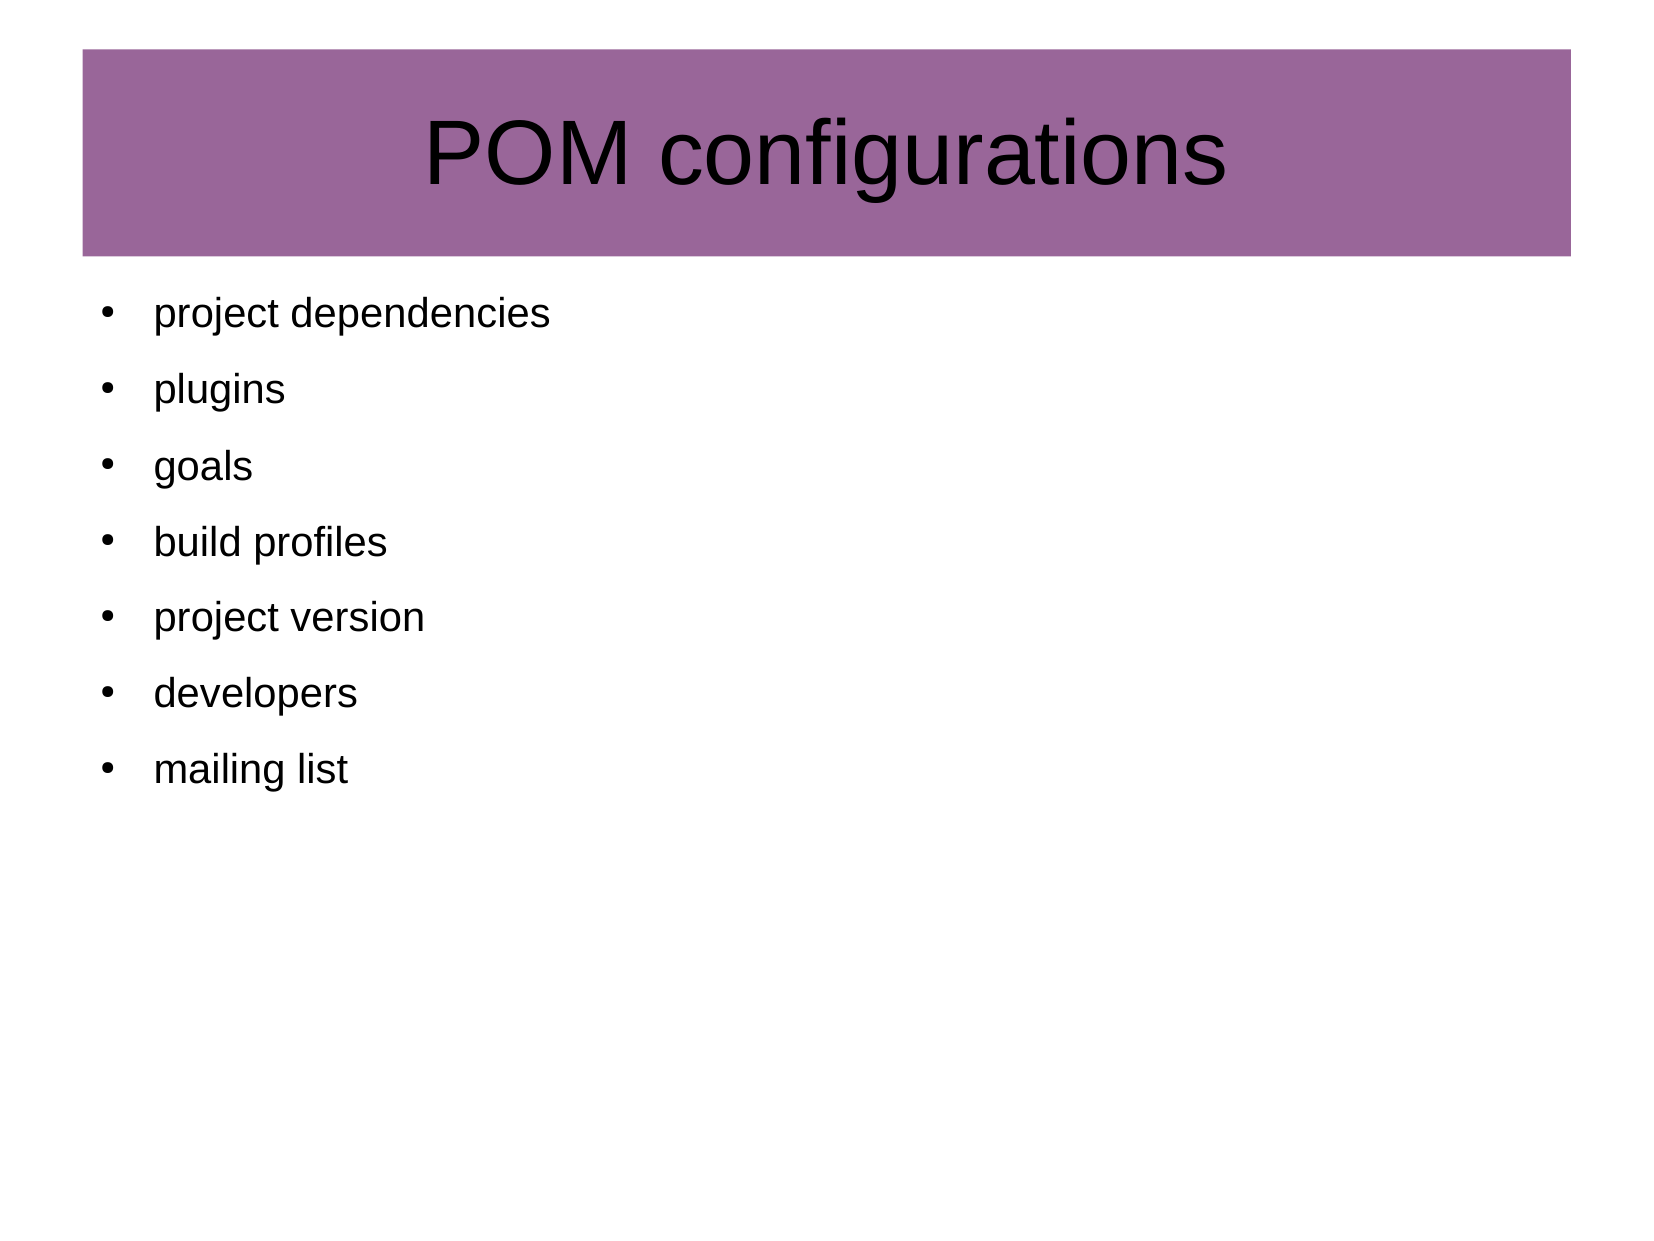

# POM configurations
project dependencies
plugins
goals
build profiles
project version
developers
mailing list